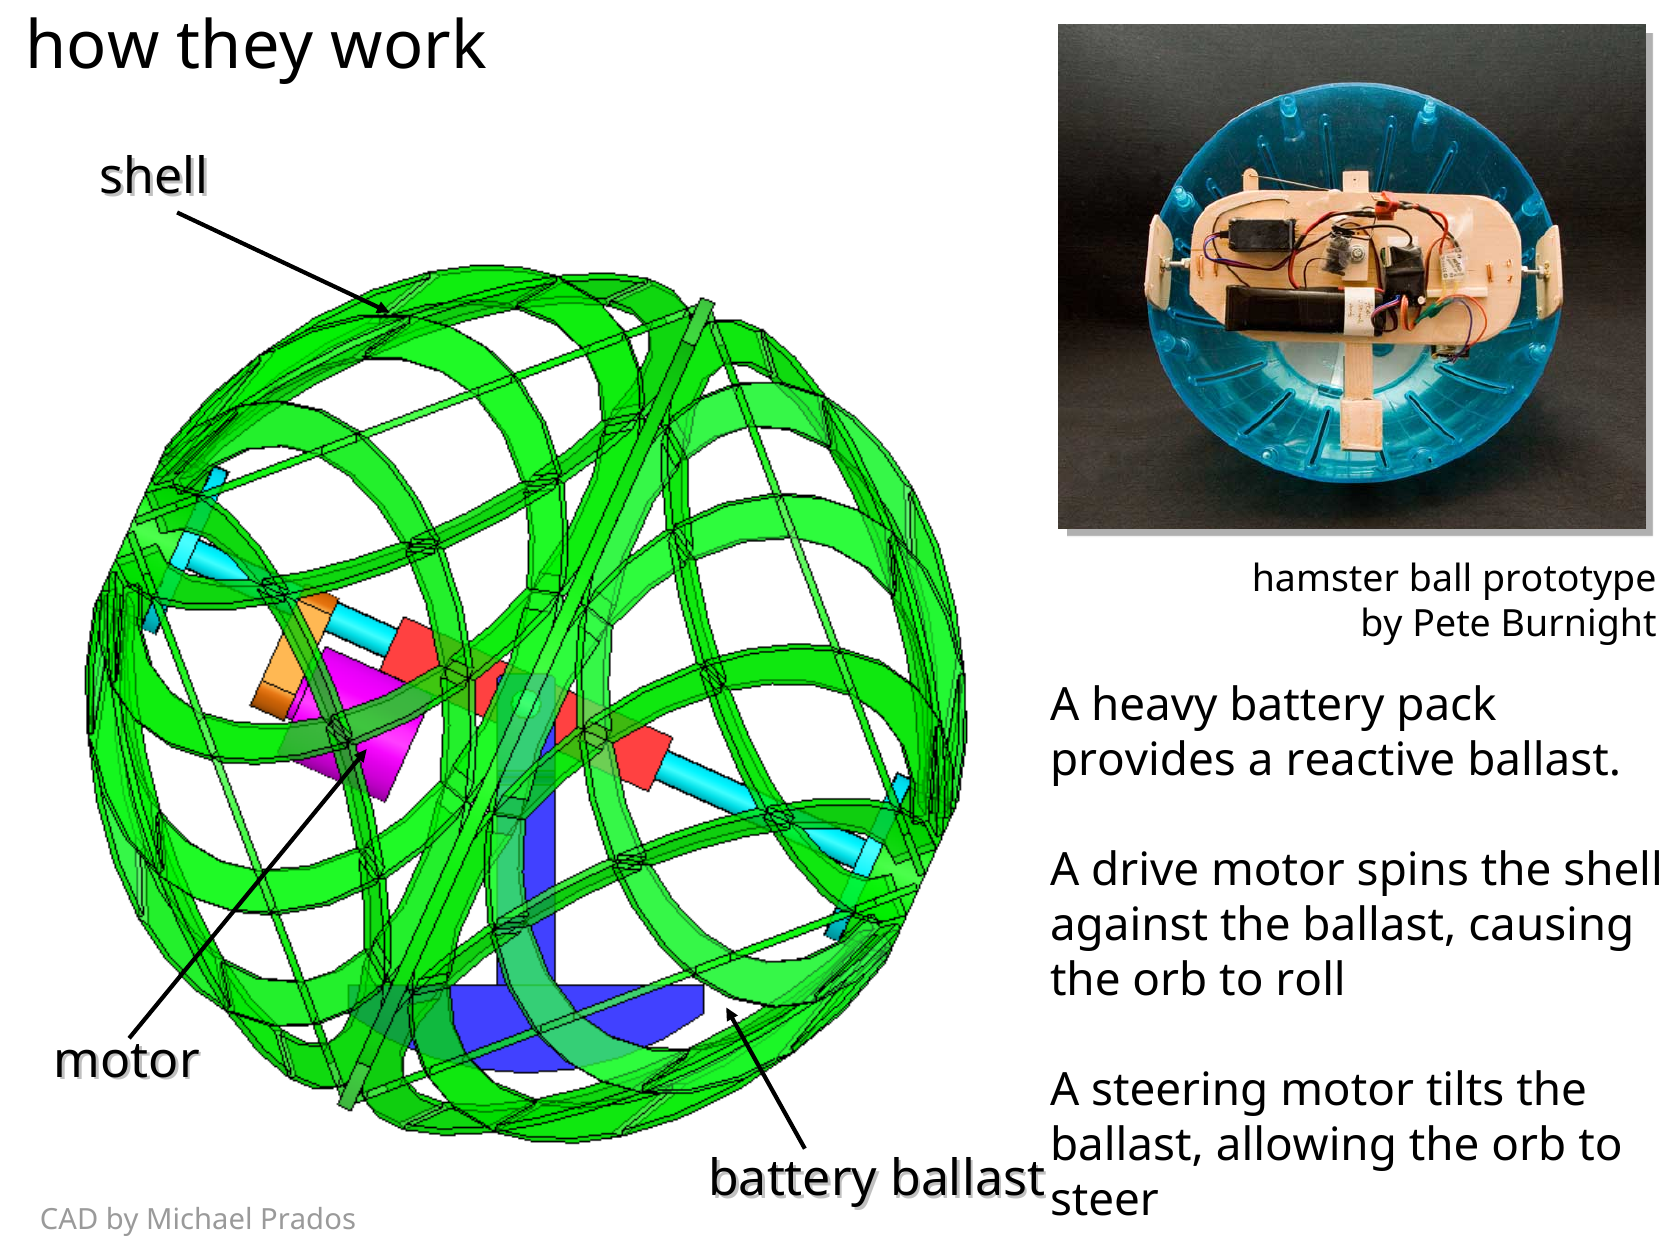

# how they work
shell
hamster ball prototype
by Pete Burnight
A heavy battery pack provides a reactive ballast.
A drive motor spins the shell against the ballast, causing the orb to roll
A steering motor tilts the ballast, allowing the orb to steer
motor
battery ballast
CAD by Michael Prados